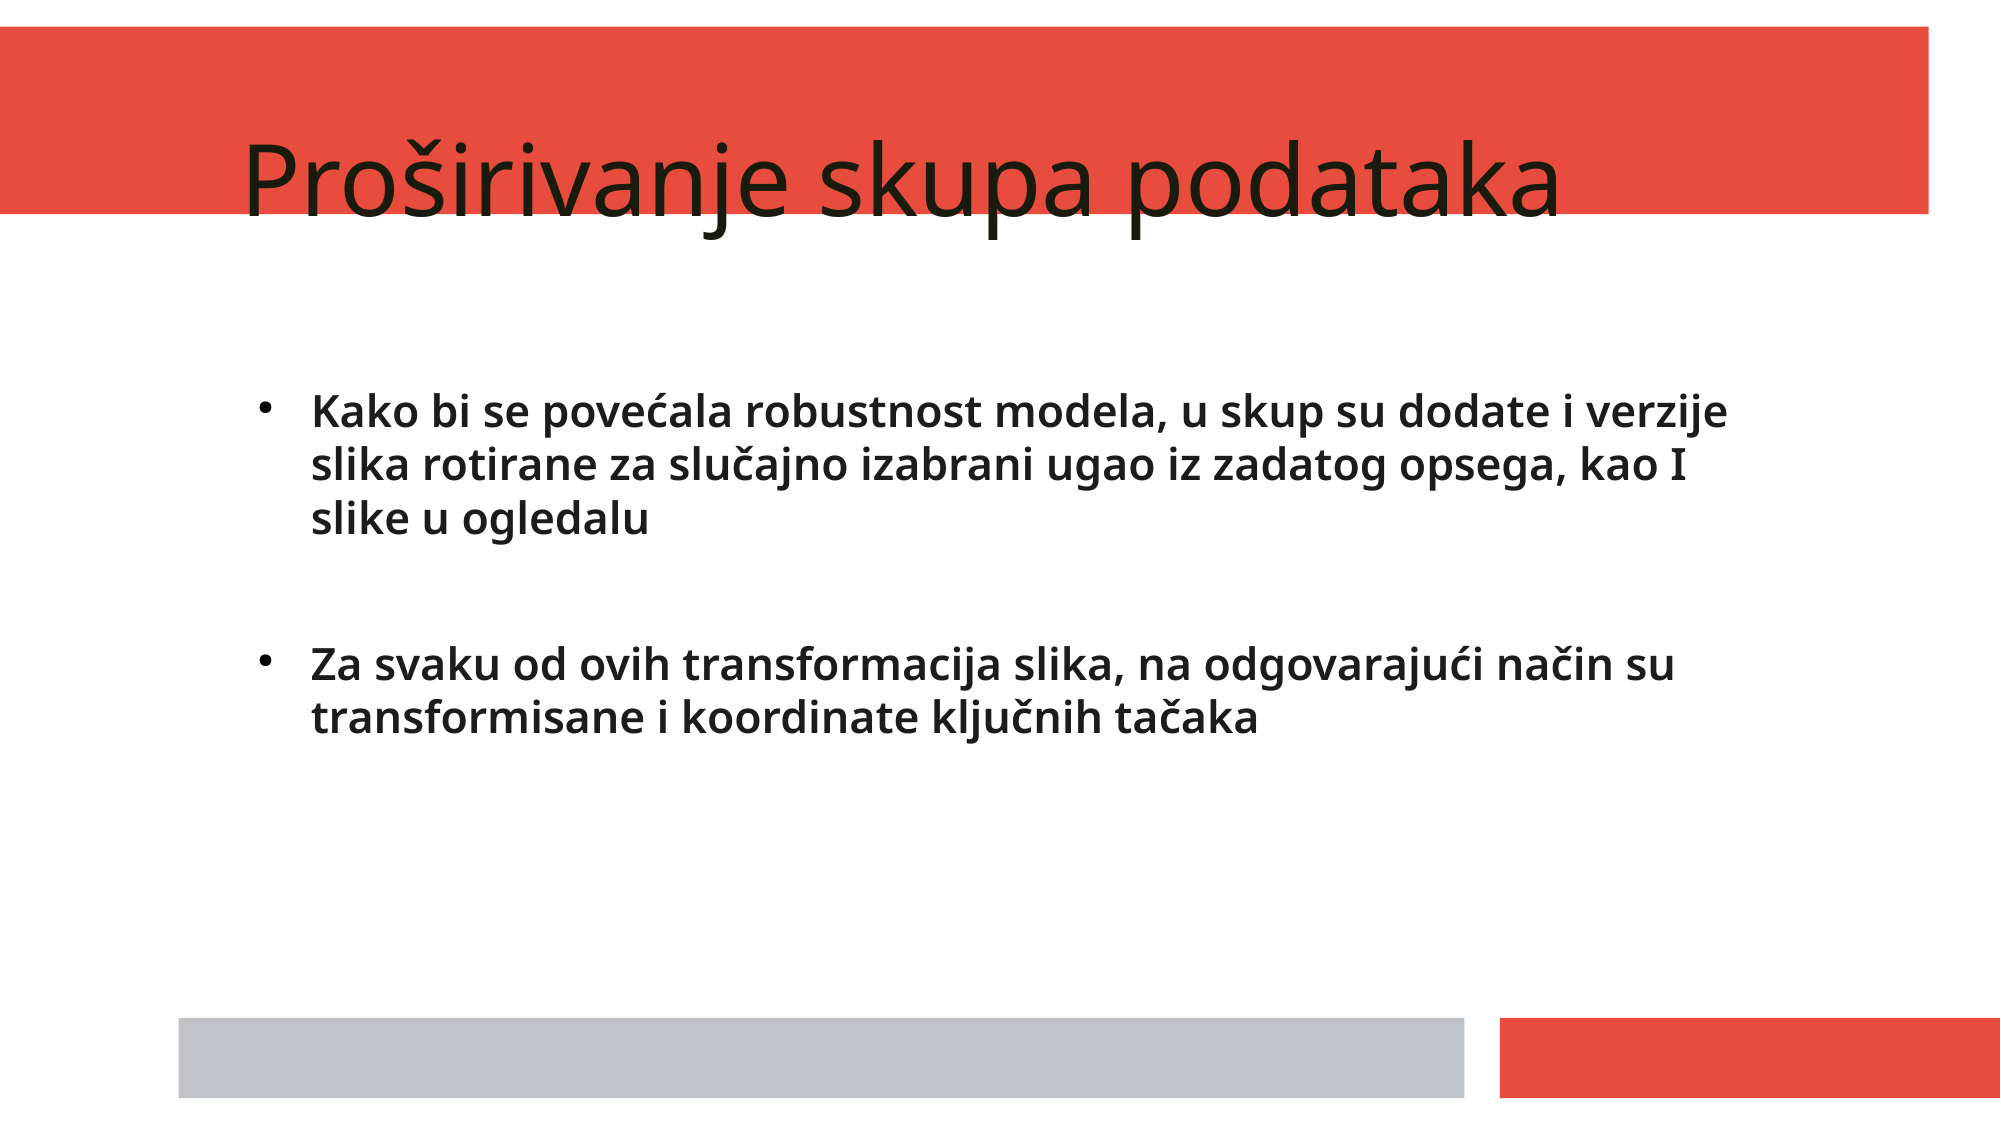

# Proširivanje skupa podataka
Kako bi se povećala robustnost modela, u skup su dodate i verzije slika rotirane za slučajno izabrani ugao iz zadatog opsega, kao I slike u ogledalu
Za svaku od ovih transformacija slika, na odgovarajući način su transformisane i koordinate ključnih tačaka